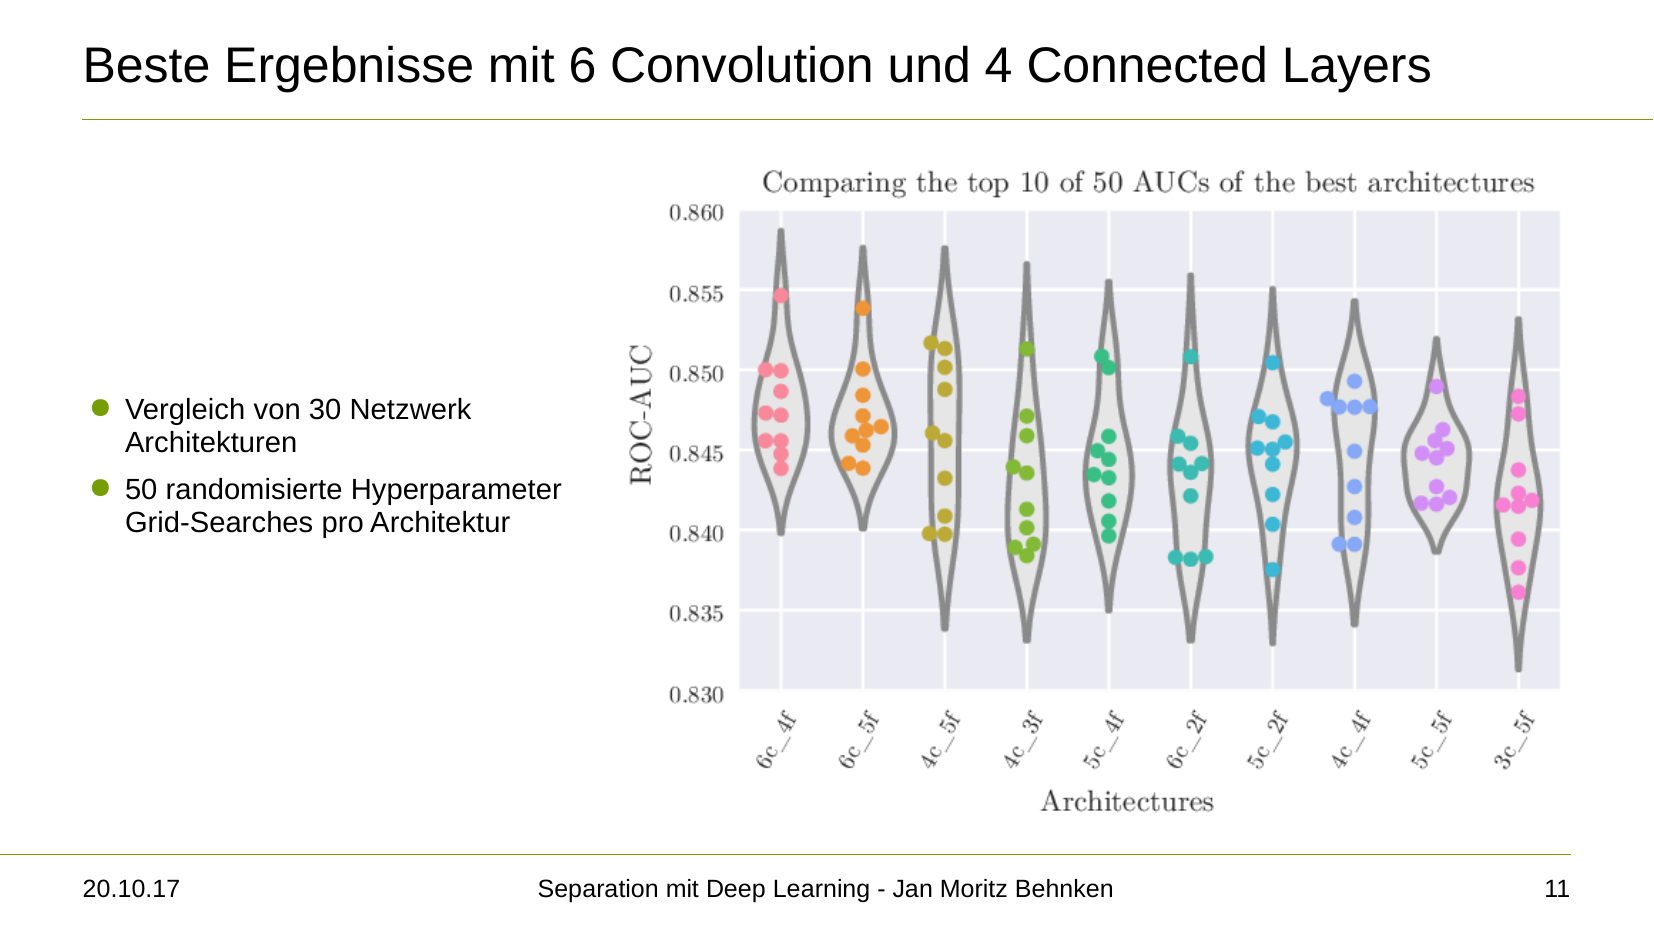

# Beste Ergebnisse mit 6 Convolution und 4 Connected Layers
Vergleich von 30 Netzwerk Architekturen
50 randomisierte Hyperparameter Grid-Searches pro Architektur
20.10.17
Separation mit Deep Learning - Jan Moritz Behnken
11